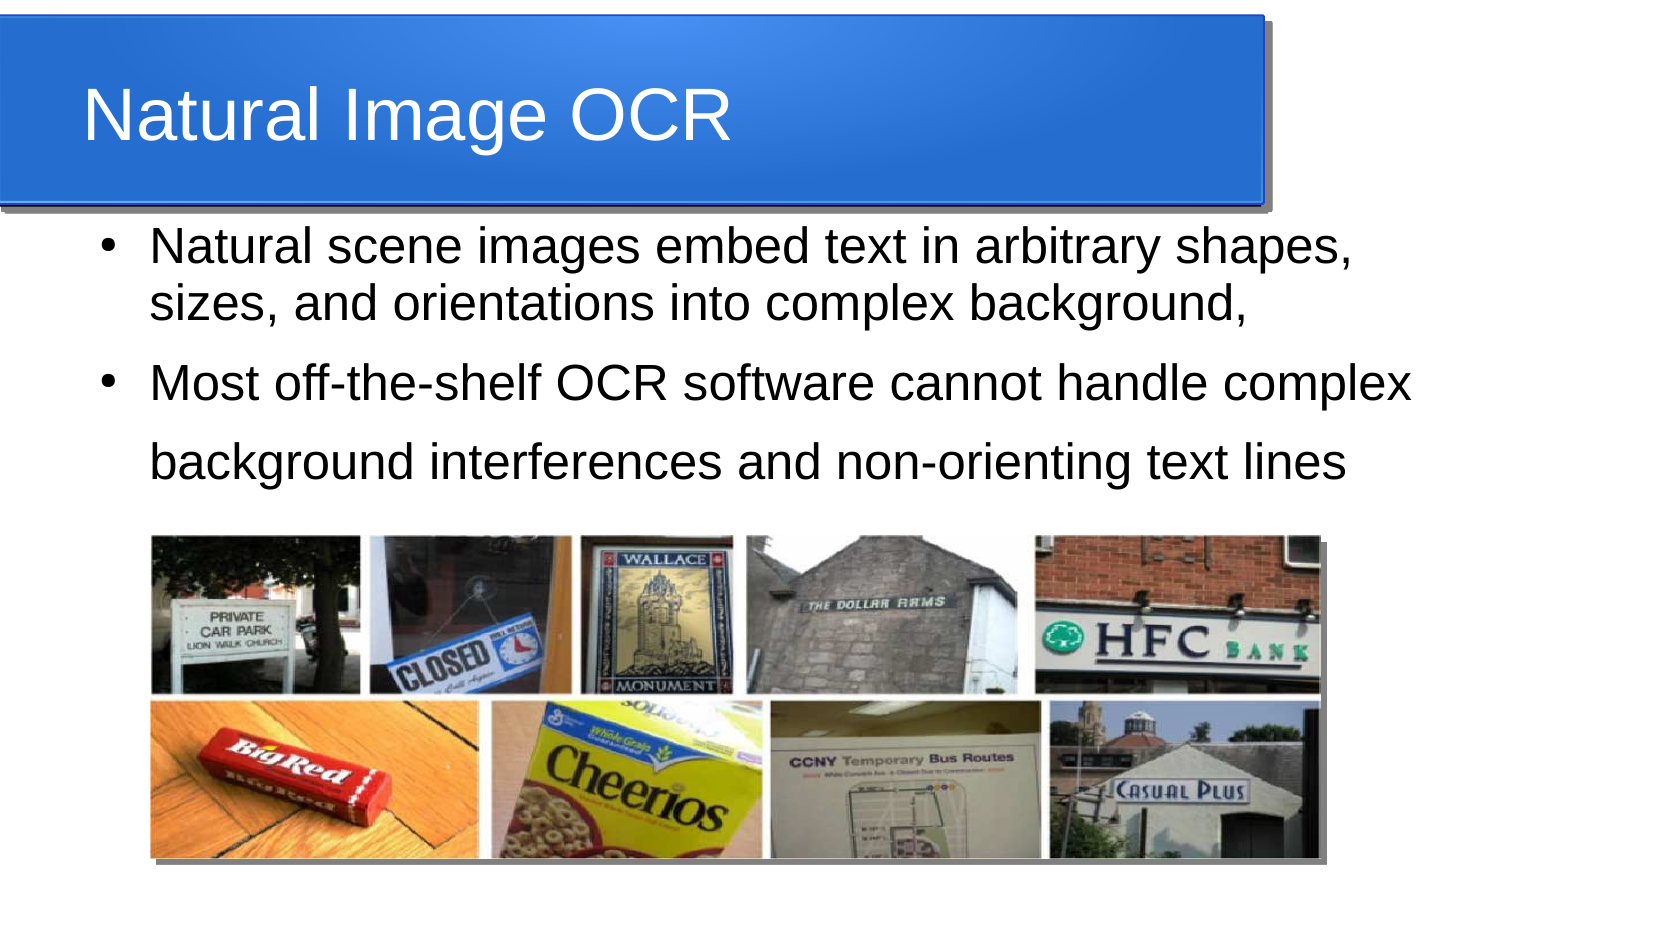

# Natural Image OCR
Natural scene images embed text in arbitrary shapes, sizes, and orientations into complex background,
Most off-the-shelf OCR software cannot handle complex
background interferences and non-orienting text lines